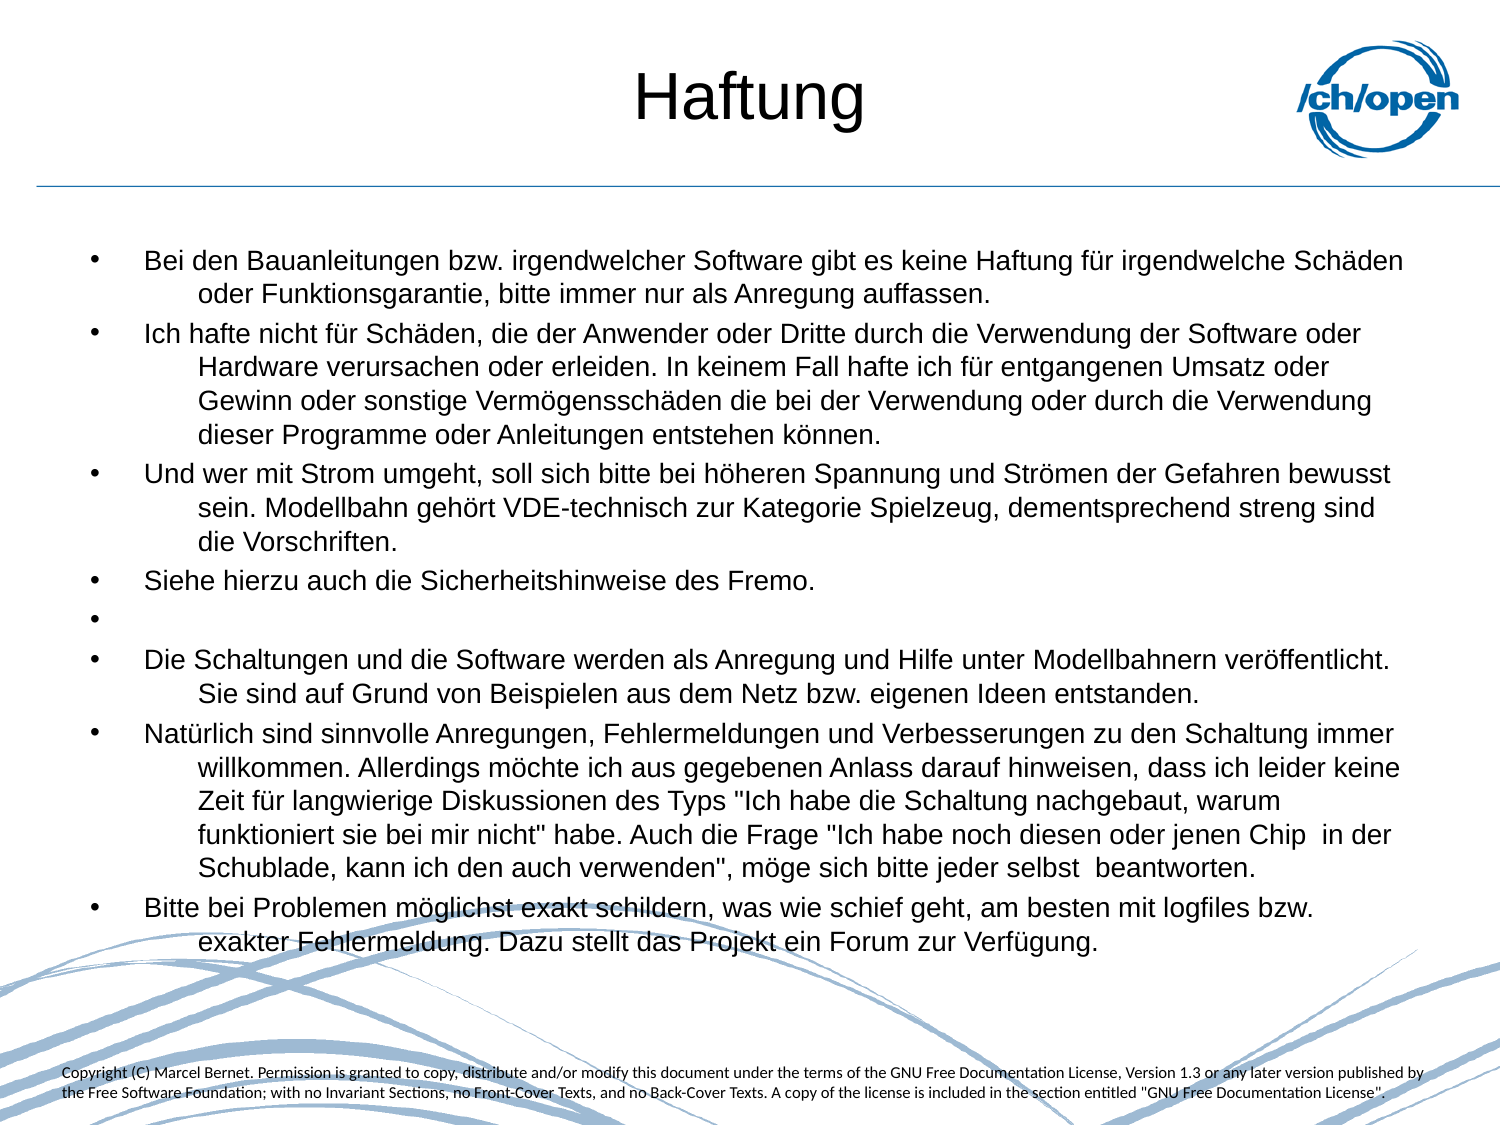

# Haftung
Bei den Bauanleitungen bzw. irgendwelcher Software gibt es keine Haftung für irgendwelche Schäden oder Funktionsgarantie, bitte immer nur als Anregung auffassen.
Ich hafte nicht für Schäden, die der Anwender oder Dritte durch die Verwendung der Software oder Hardware verursachen oder erleiden. In keinem Fall hafte ich für entgangenen Umsatz oder Gewinn oder sonstige Vermögensschäden die bei der Verwendung oder durch die Verwendung dieser Programme oder Anleitungen entstehen können.
Und wer mit Strom umgeht, soll sich bitte bei höheren Spannung und Strömen der Gefahren bewusst sein. Modellbahn gehört VDE-technisch zur Kategorie Spielzeug, dementsprechend streng sind die Vorschriften.
Siehe hierzu auch die Sicherheitshinweise des Fremo.
Die Schaltungen und die Software werden als Anregung und Hilfe unter Modellbahnern veröffentlicht. Sie sind auf Grund von Beispielen aus dem Netz bzw. eigenen Ideen entstanden.
Natürlich sind sinnvolle Anregungen, Fehlermeldungen und Verbesserungen zu den Schaltung immer willkommen. Allerdings möchte ich aus gegebenen Anlass darauf hinweisen, dass ich leider keine Zeit für langwierige Diskussionen des Typs "Ich habe die Schaltung nachgebaut, warum funktioniert sie bei mir nicht" habe. Auch die Frage "Ich habe noch diesen oder jenen Chip in der Schublade, kann ich den auch verwenden", möge sich bitte jeder selbst beantworten.
Bitte bei Problemen möglichst exakt schildern, was wie schief geht, am besten mit logfiles bzw. exakter Fehlermeldung. Dazu stellt das Projekt ein Forum zur Verfügung.